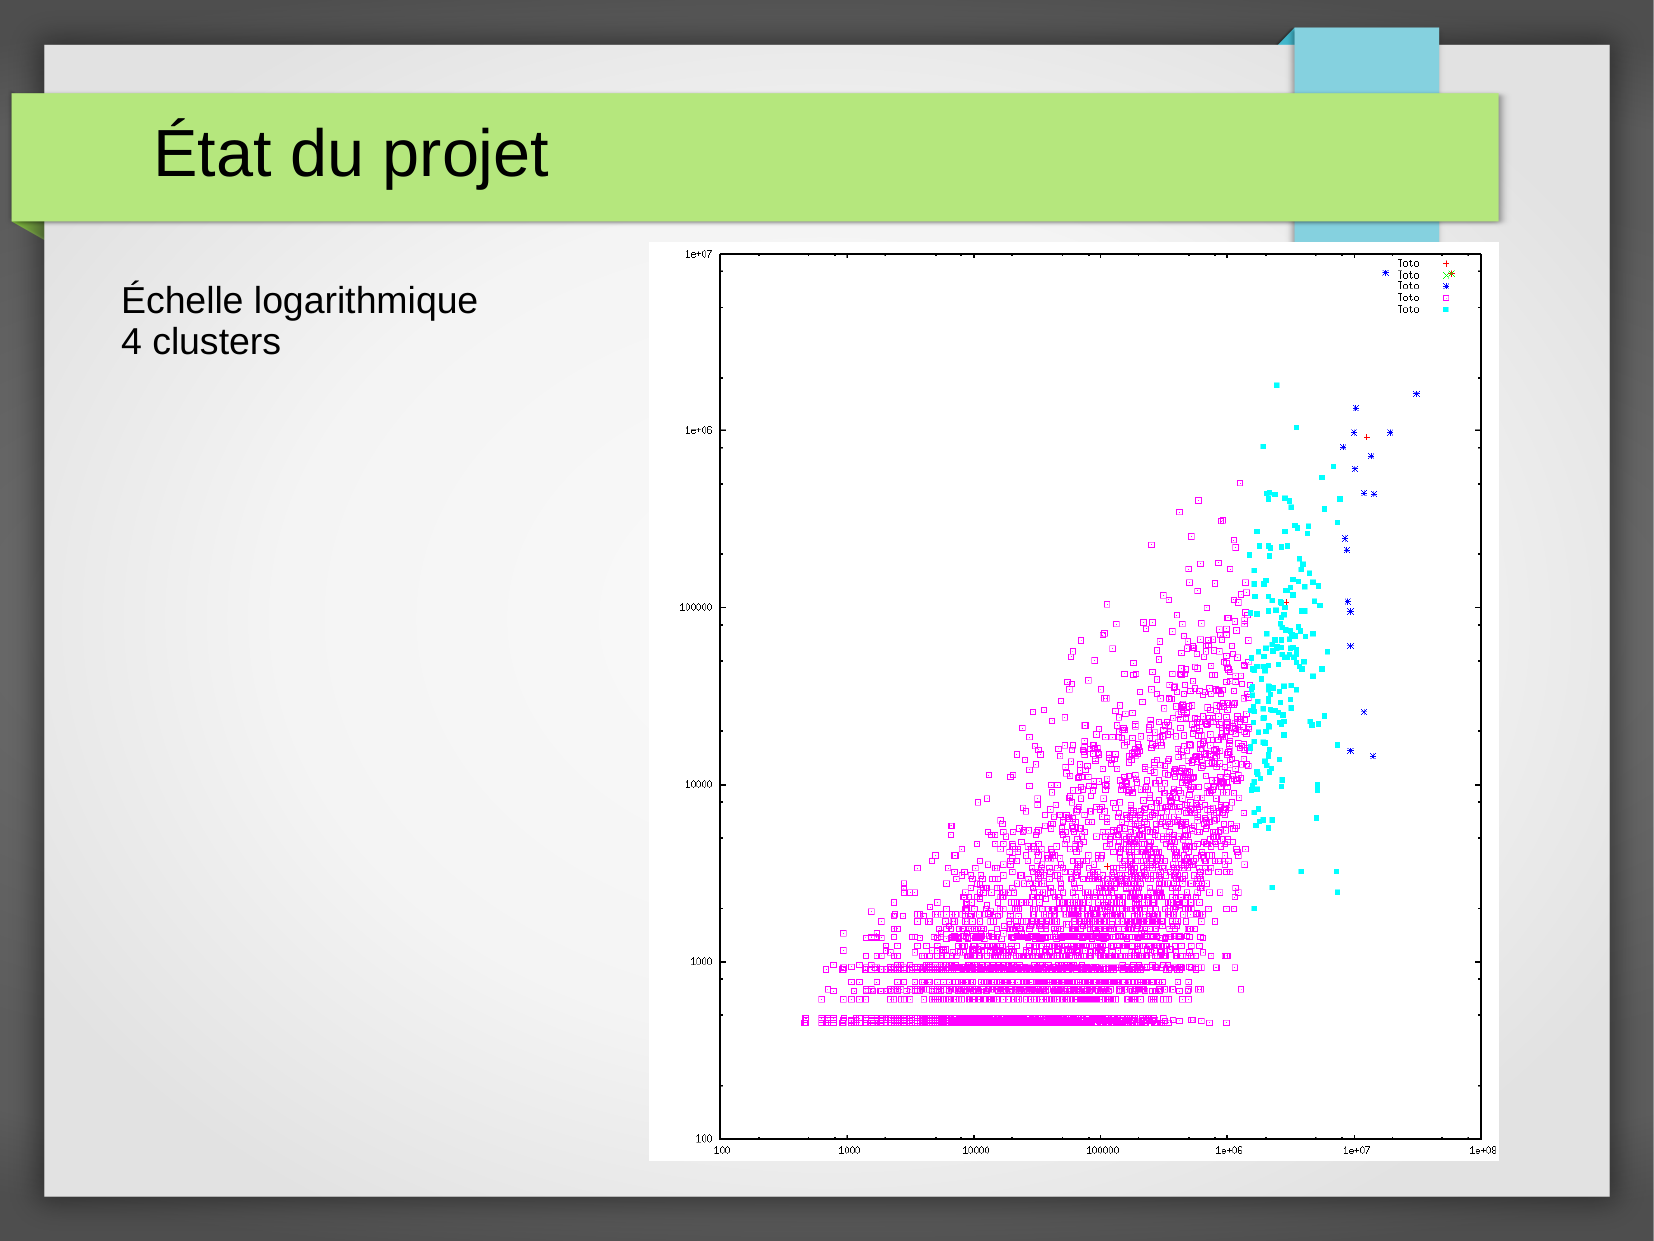

# État du projet
Échelle logarithmique
4 clusters